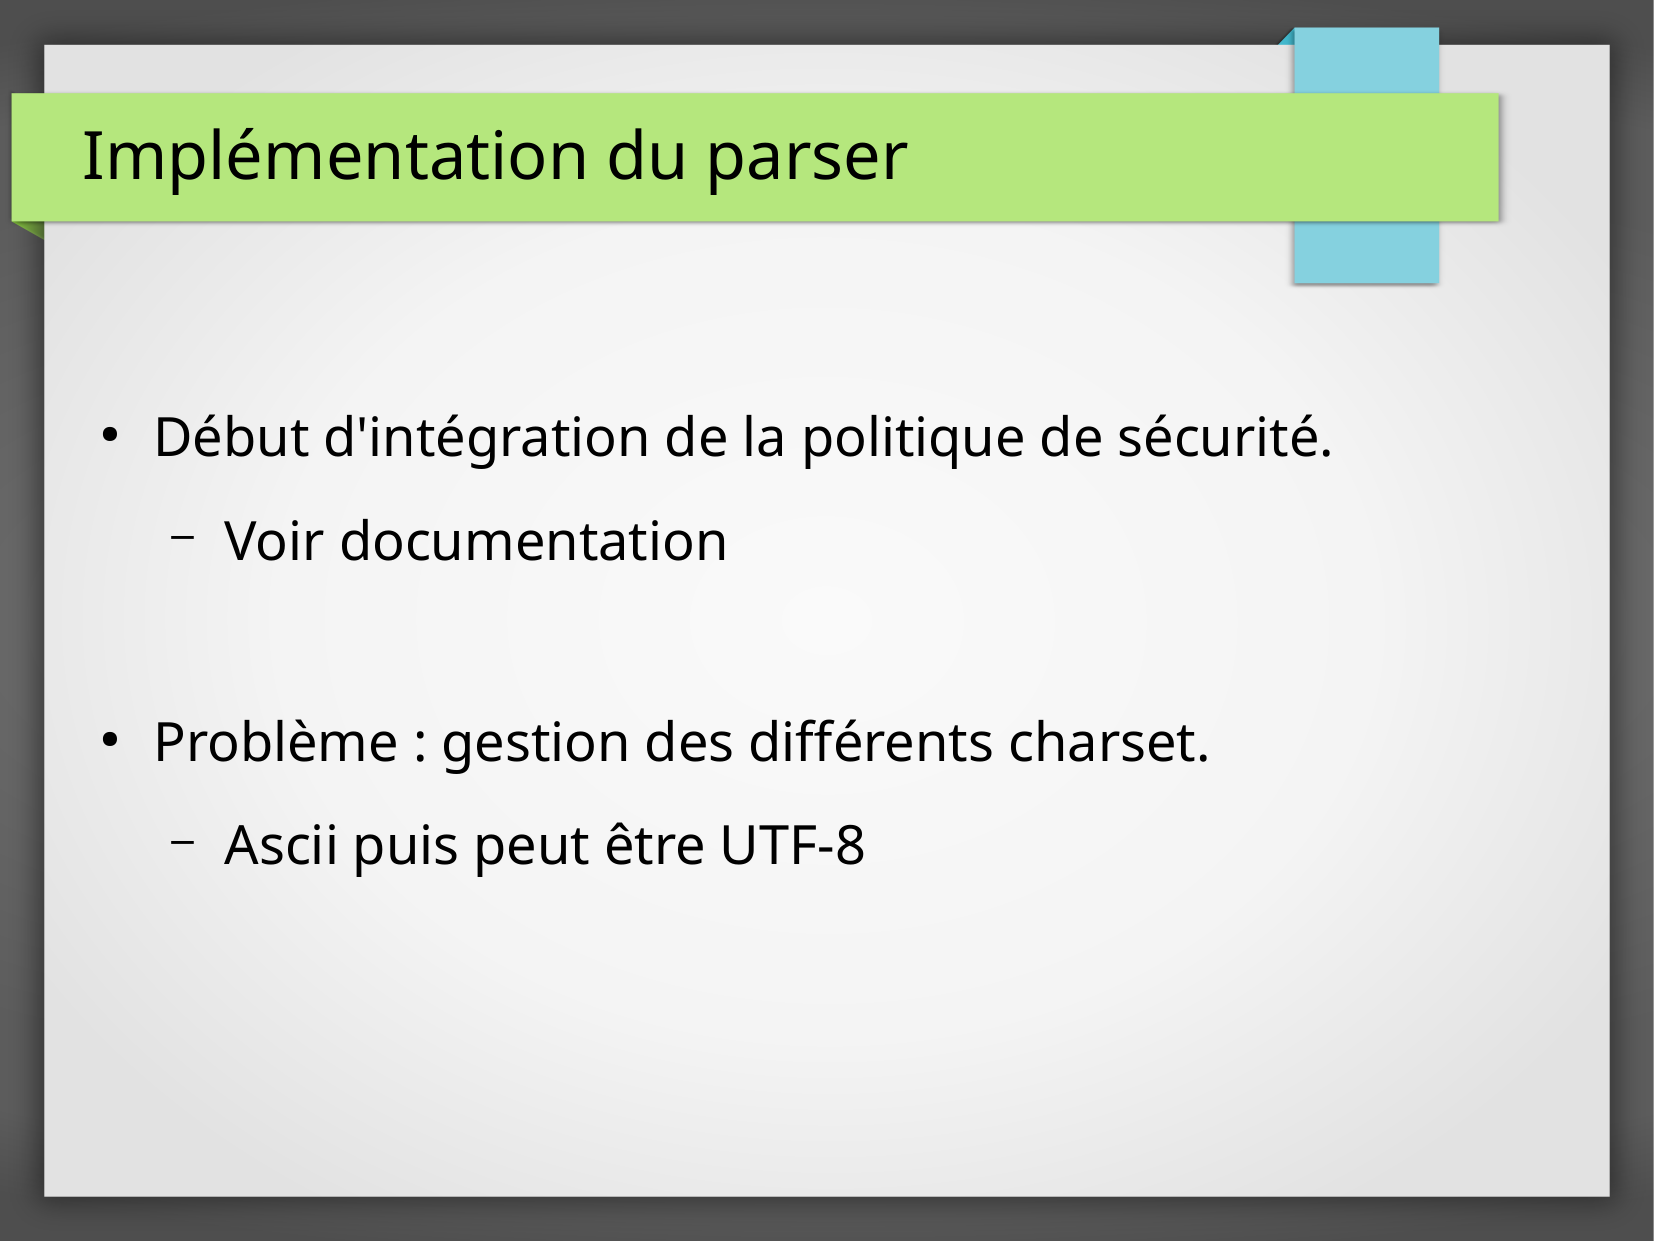

# Implémentation du parser
Début d'intégration de la politique de sécurité.
Voir documentation
Problème : gestion des différents charset.
Ascii puis peut être UTF-8